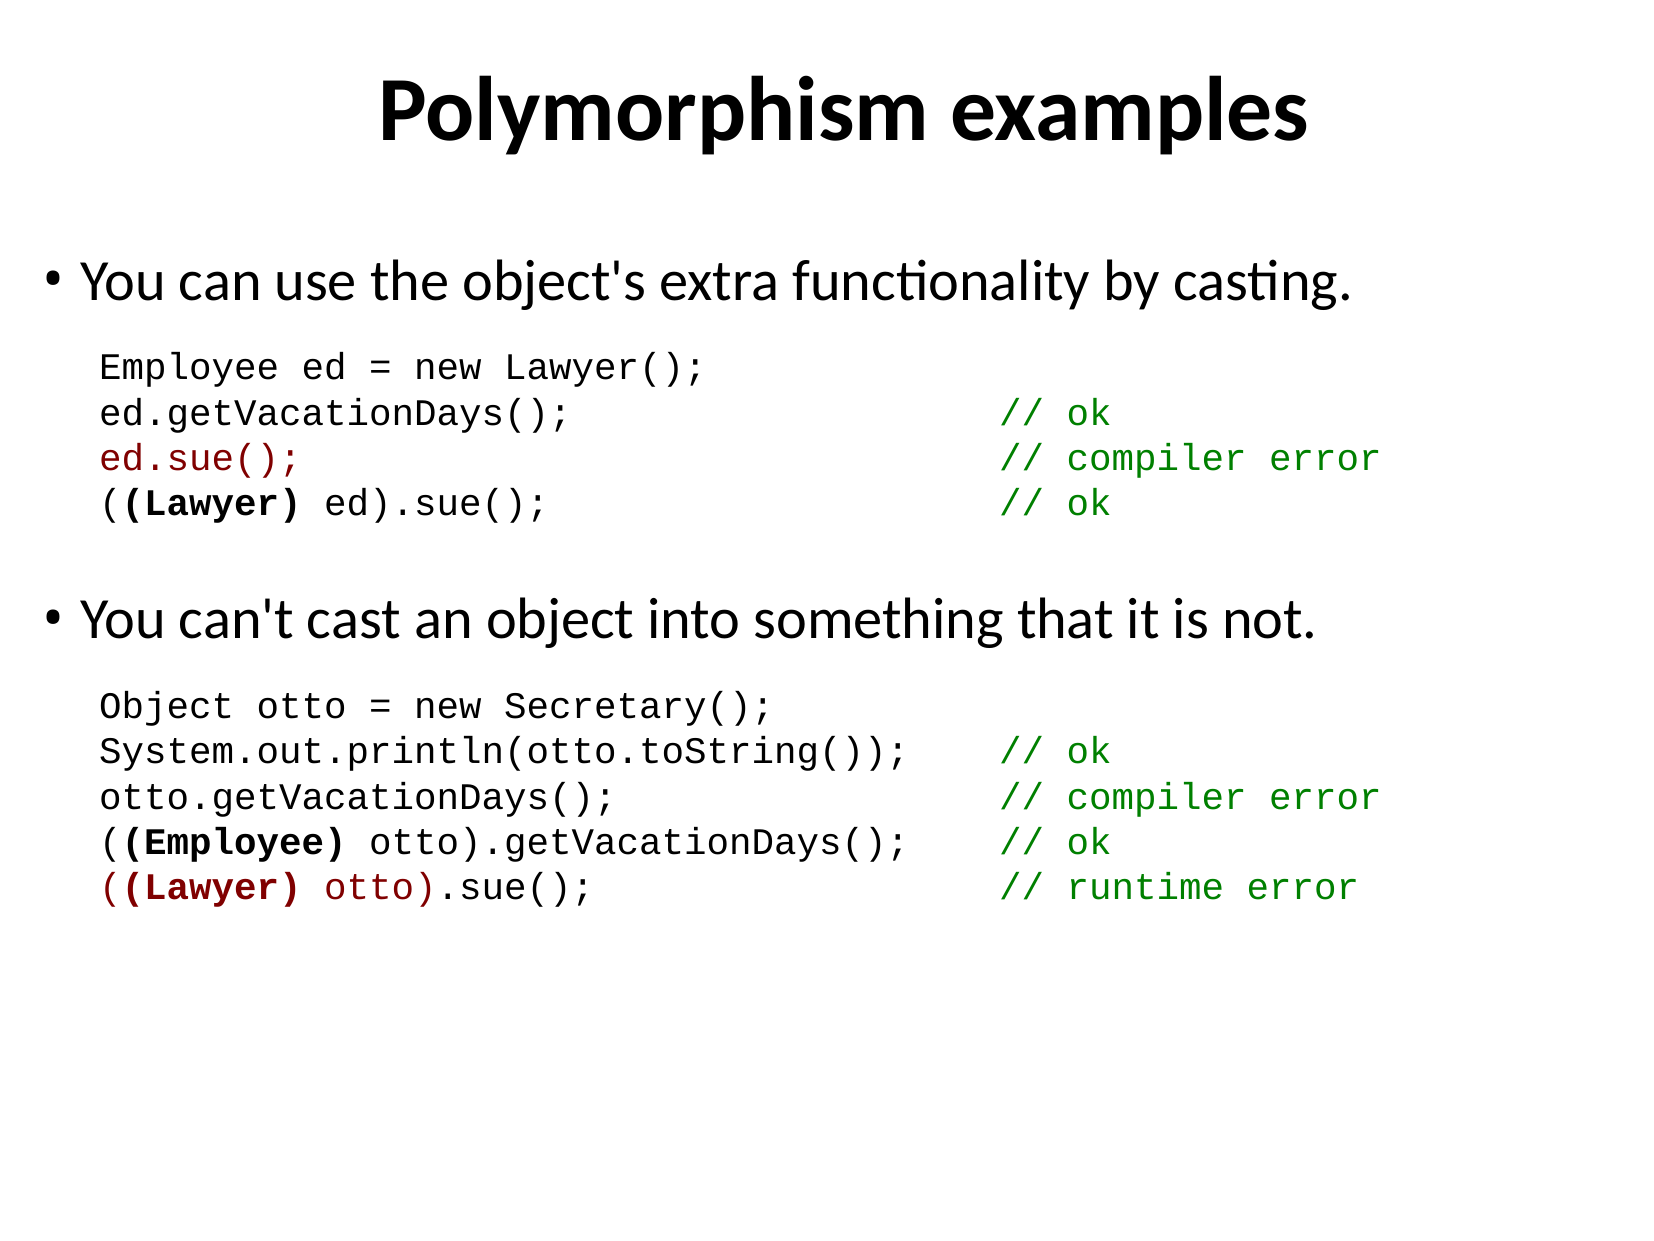

# Polymorphism examples
You can use the object's extra functionality by casting.
Employee ed = new Lawyer();
ed.getVacationDays(); // ok
ed.sue(); // compiler error
((Lawyer) ed).sue(); // ok
You can't cast an object into something that it is not.
Object otto = new Secretary();
System.out.println(otto.toString()); // ok
otto.getVacationDays(); // compiler error
((Employee) otto).getVacationDays(); // ok
((Lawyer) otto).sue(); // runtime error